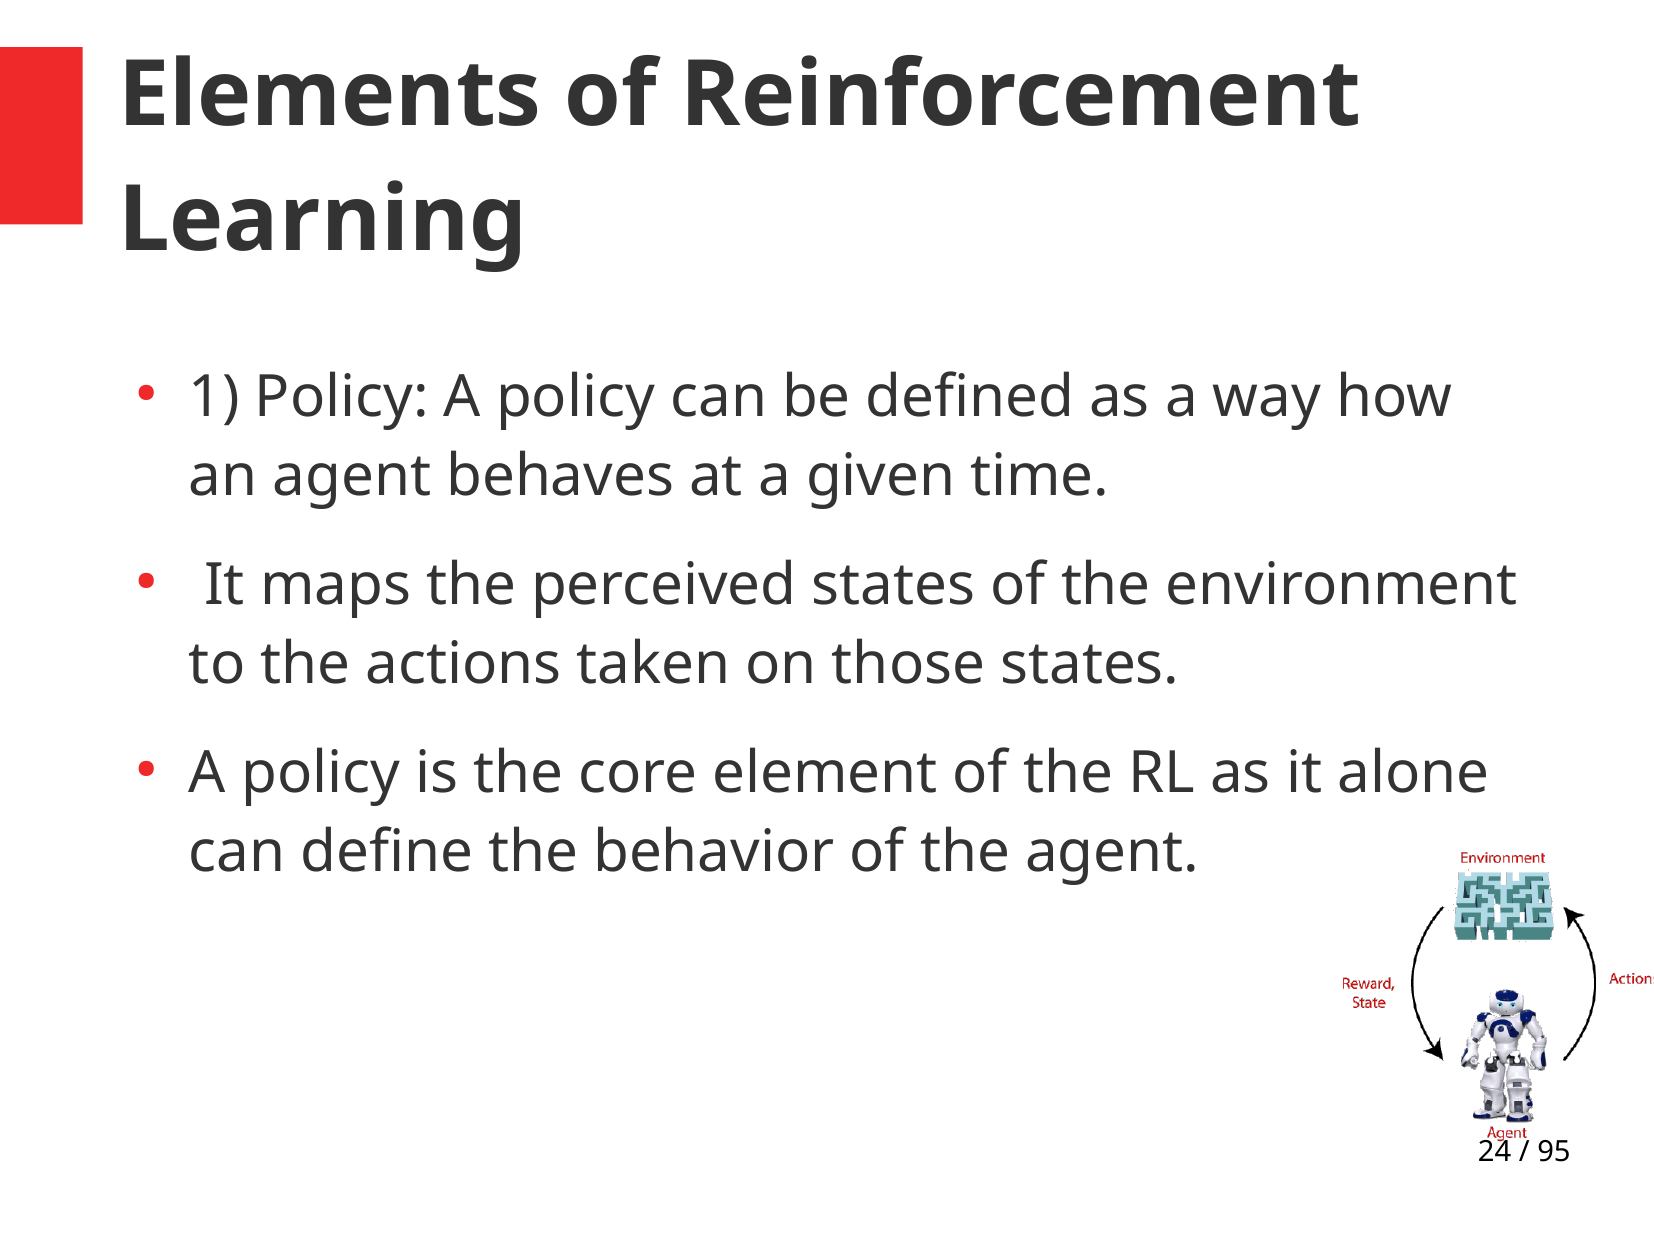

# Elements of Reinforcement Learning
1) Policy: A policy can be defined as a way how an agent behaves at a given time.
 It maps the perceived states of the environment to the actions taken on those states.
A policy is the core element of the RL as it alone can define the behavior of the agent.
24